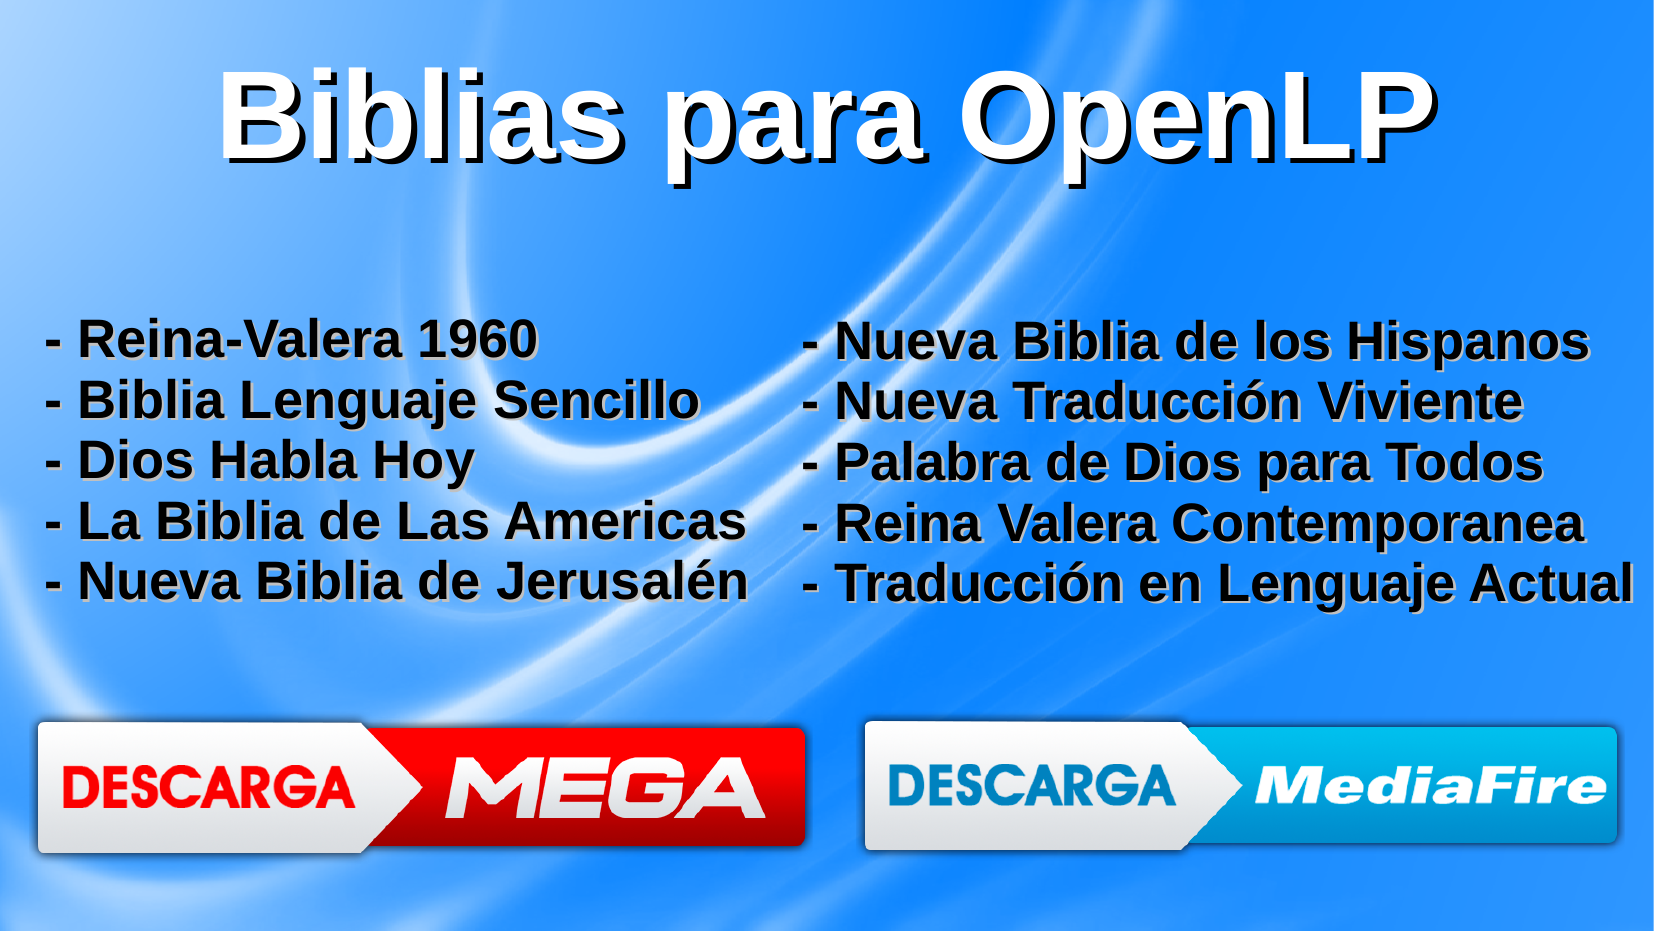

# Biblias para OpenLP
- Reina-Valera 1960
- Biblia Lenguaje Sencillo
- Dios Habla Hoy
- La Biblia de Las Americas
- Nueva Biblia de Jerusalén
- Nueva Biblia de los Hispanos
- Nueva Traducción Viviente
- Palabra de Dios para Todos
- Reina Valera Contemporanea
- Traducción en Lenguaje Actual